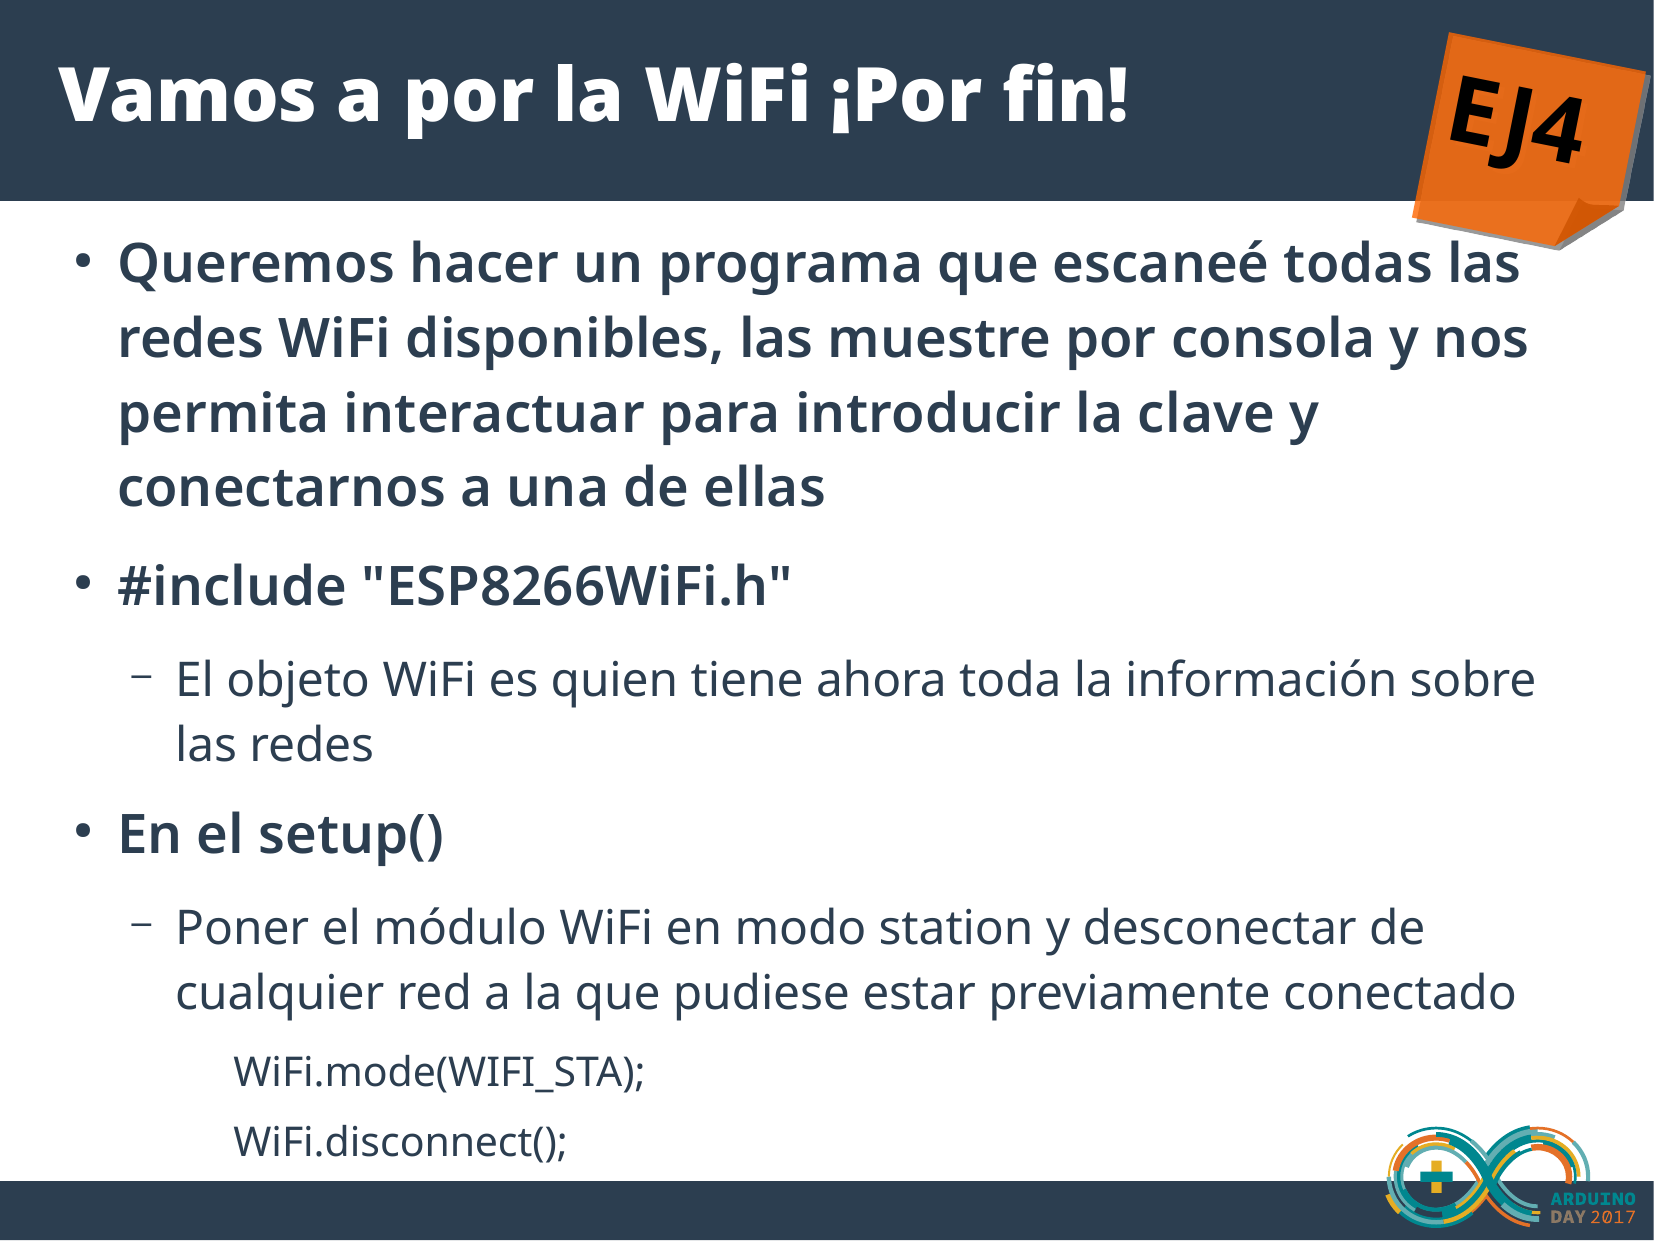

# Vamos a por la WiFi ¡Por fin!
EJ4
Queremos hacer un programa que escaneé todas las redes WiFi disponibles, las muestre por consola y nos permita interactuar para introducir la clave y conectarnos a una de ellas
#include "ESP8266WiFi.h"
El objeto WiFi es quien tiene ahora toda la información sobre las redes
En el setup()
Poner el módulo WiFi en modo station y desconectar de cualquier red a la que pudiese estar previamente conectado
WiFi.mode(WIFI_STA);
WiFi.disconnect();